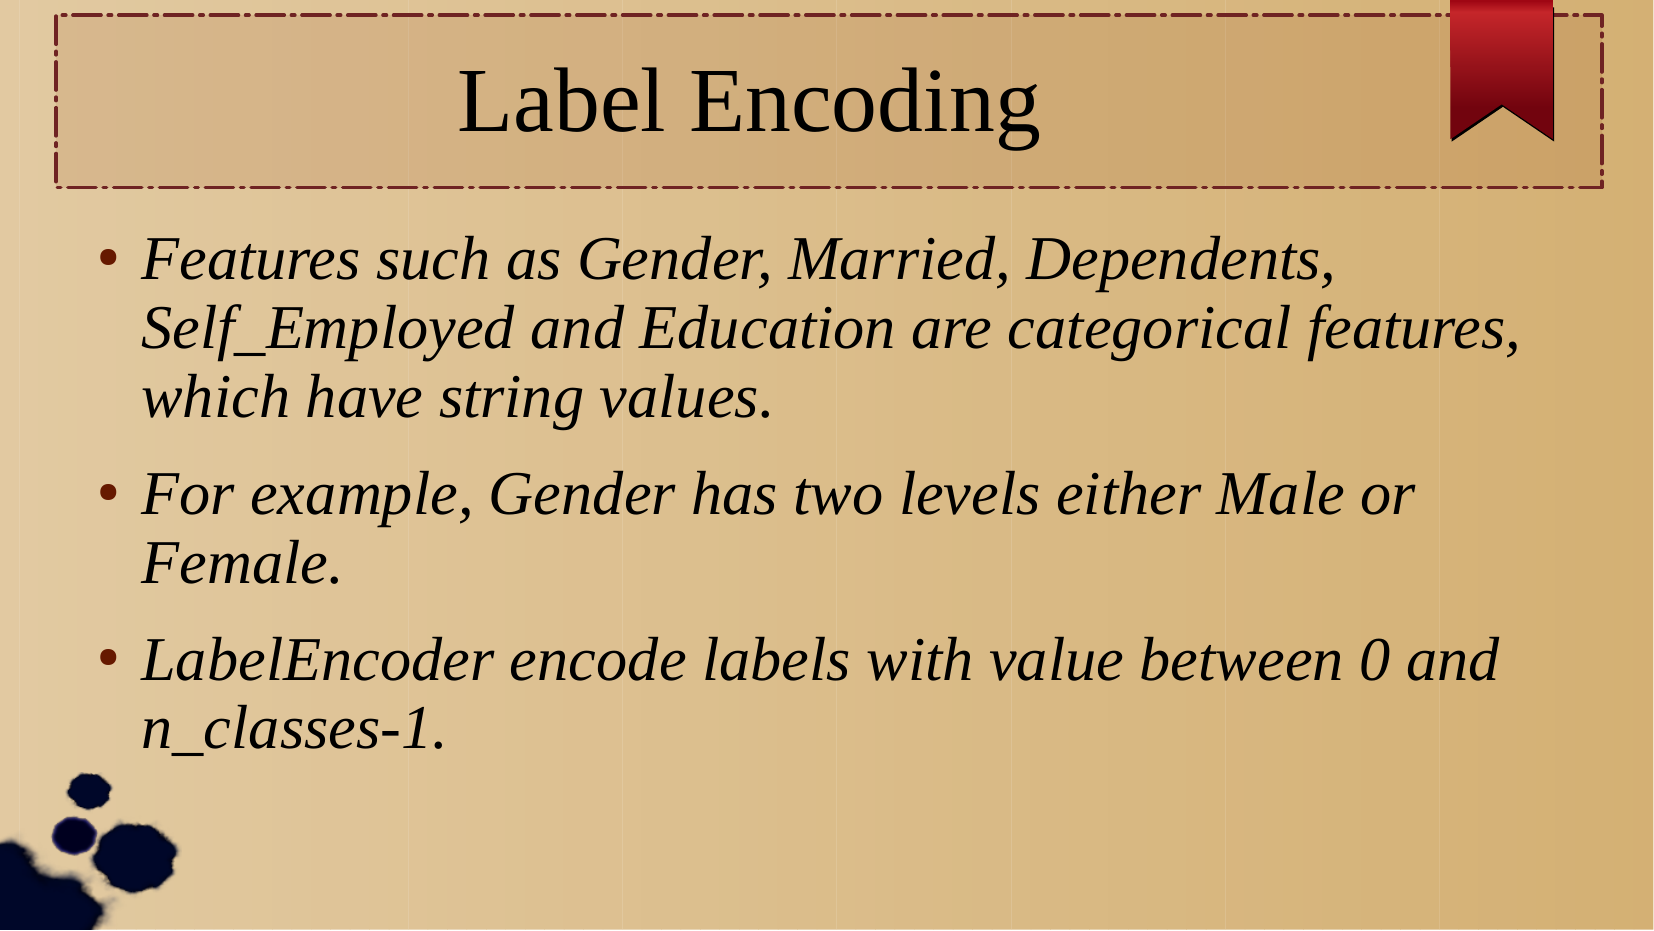

# Label Encoding
Features such as Gender, Married, Dependents, Self_Employed and Education are categorical features, which have string values.
For example, Gender has two levels either Male or Female.
LabelEncoder encode labels with value between 0 and n_classes-1.